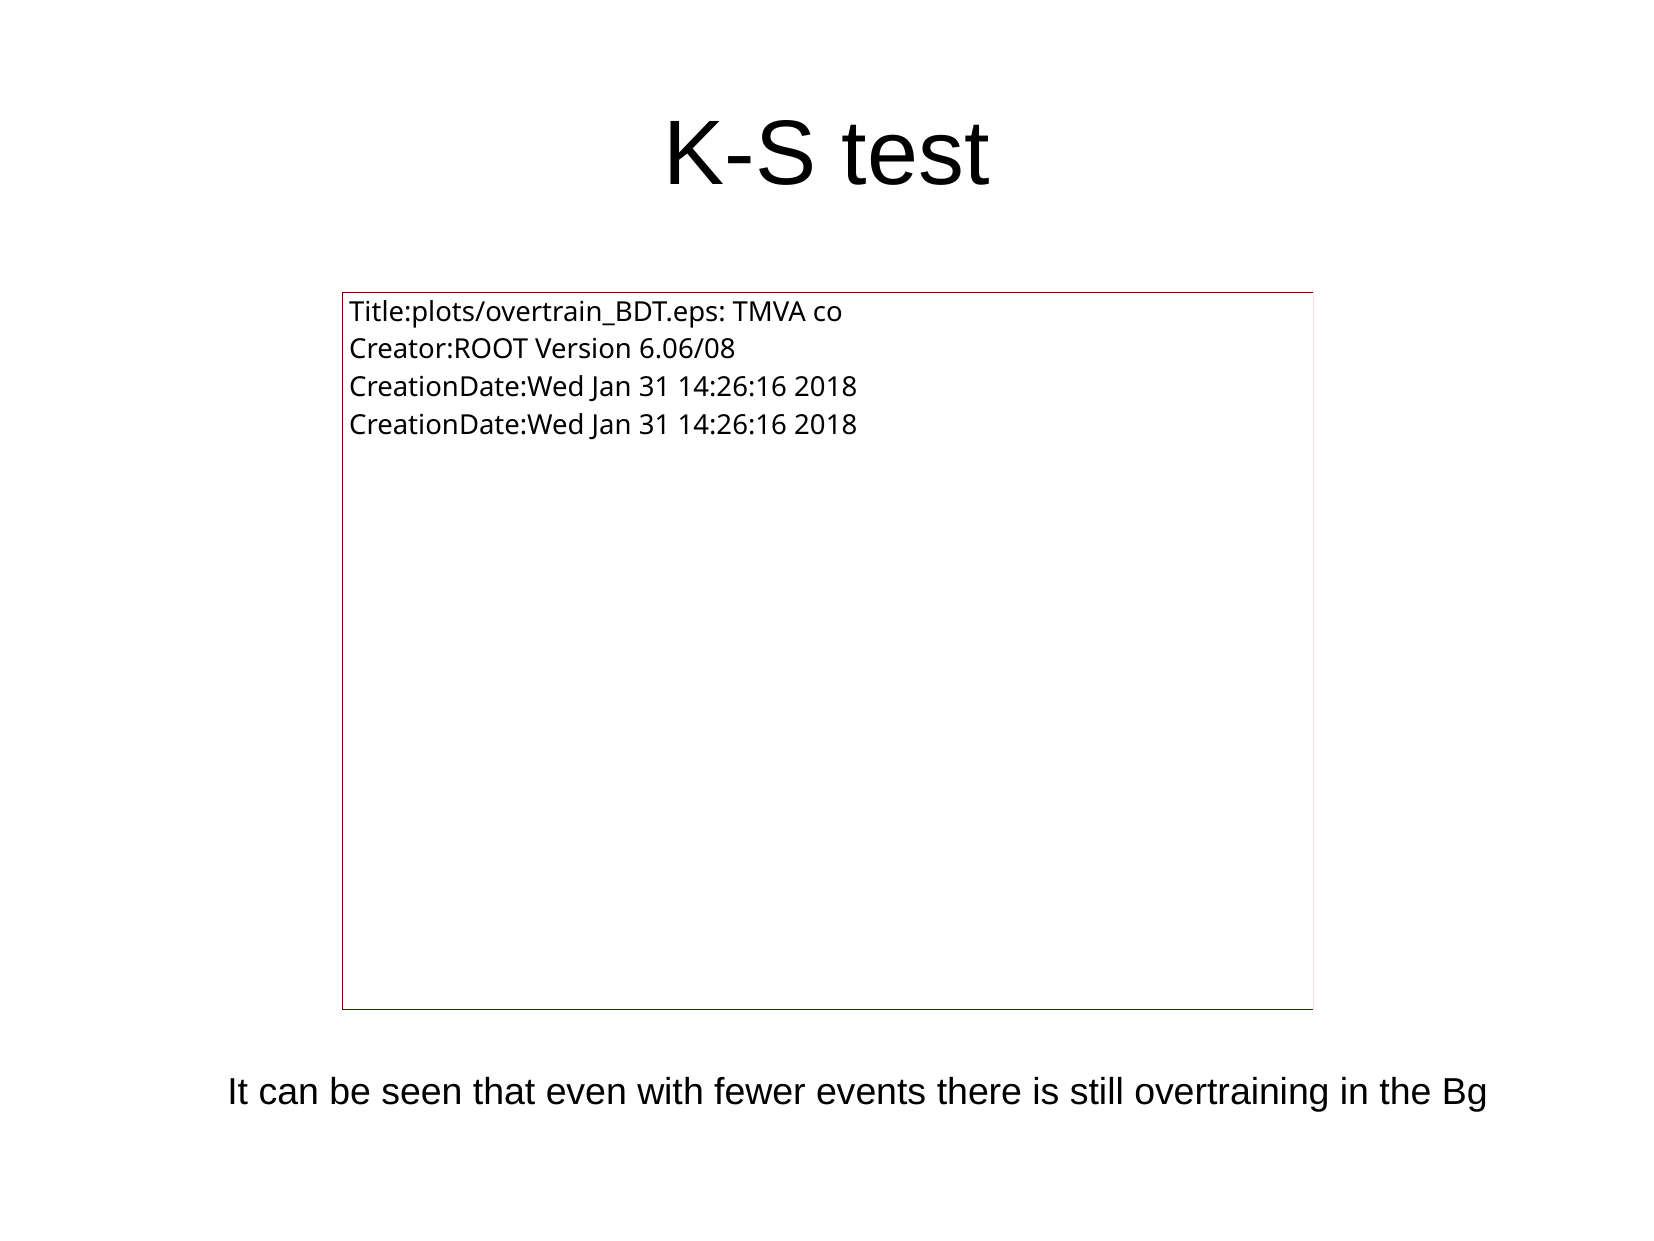

# K-S test
It can be seen that even with fewer events there is still overtraining in the Bg